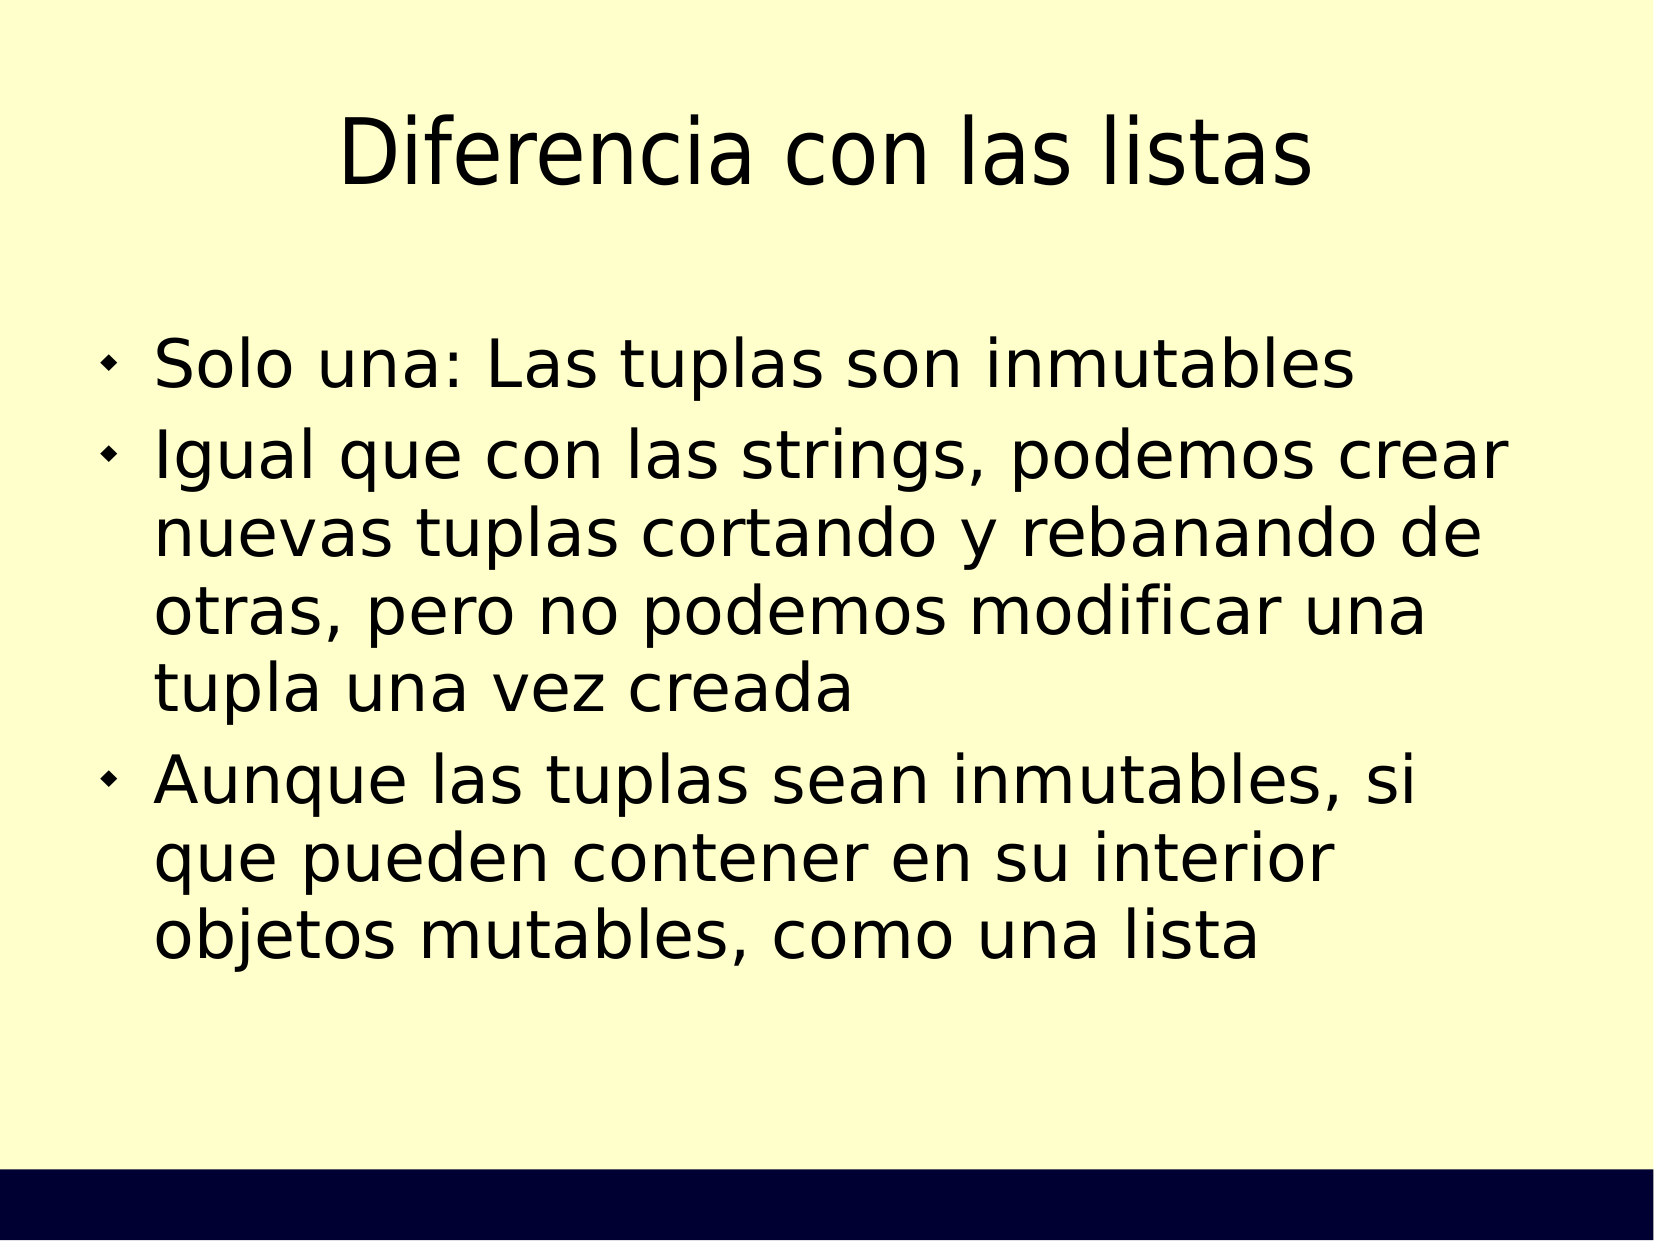

# Diferencia con las listas
Solo una: Las tuplas son inmutables
Igual que con las strings, podemos crear nuevas tuplas cortando y rebanando de otras, pero no podemos modificar una tupla una vez creada
Aunque las tuplas sean inmutables, si que pueden contener en su interior objetos mutables, como una lista